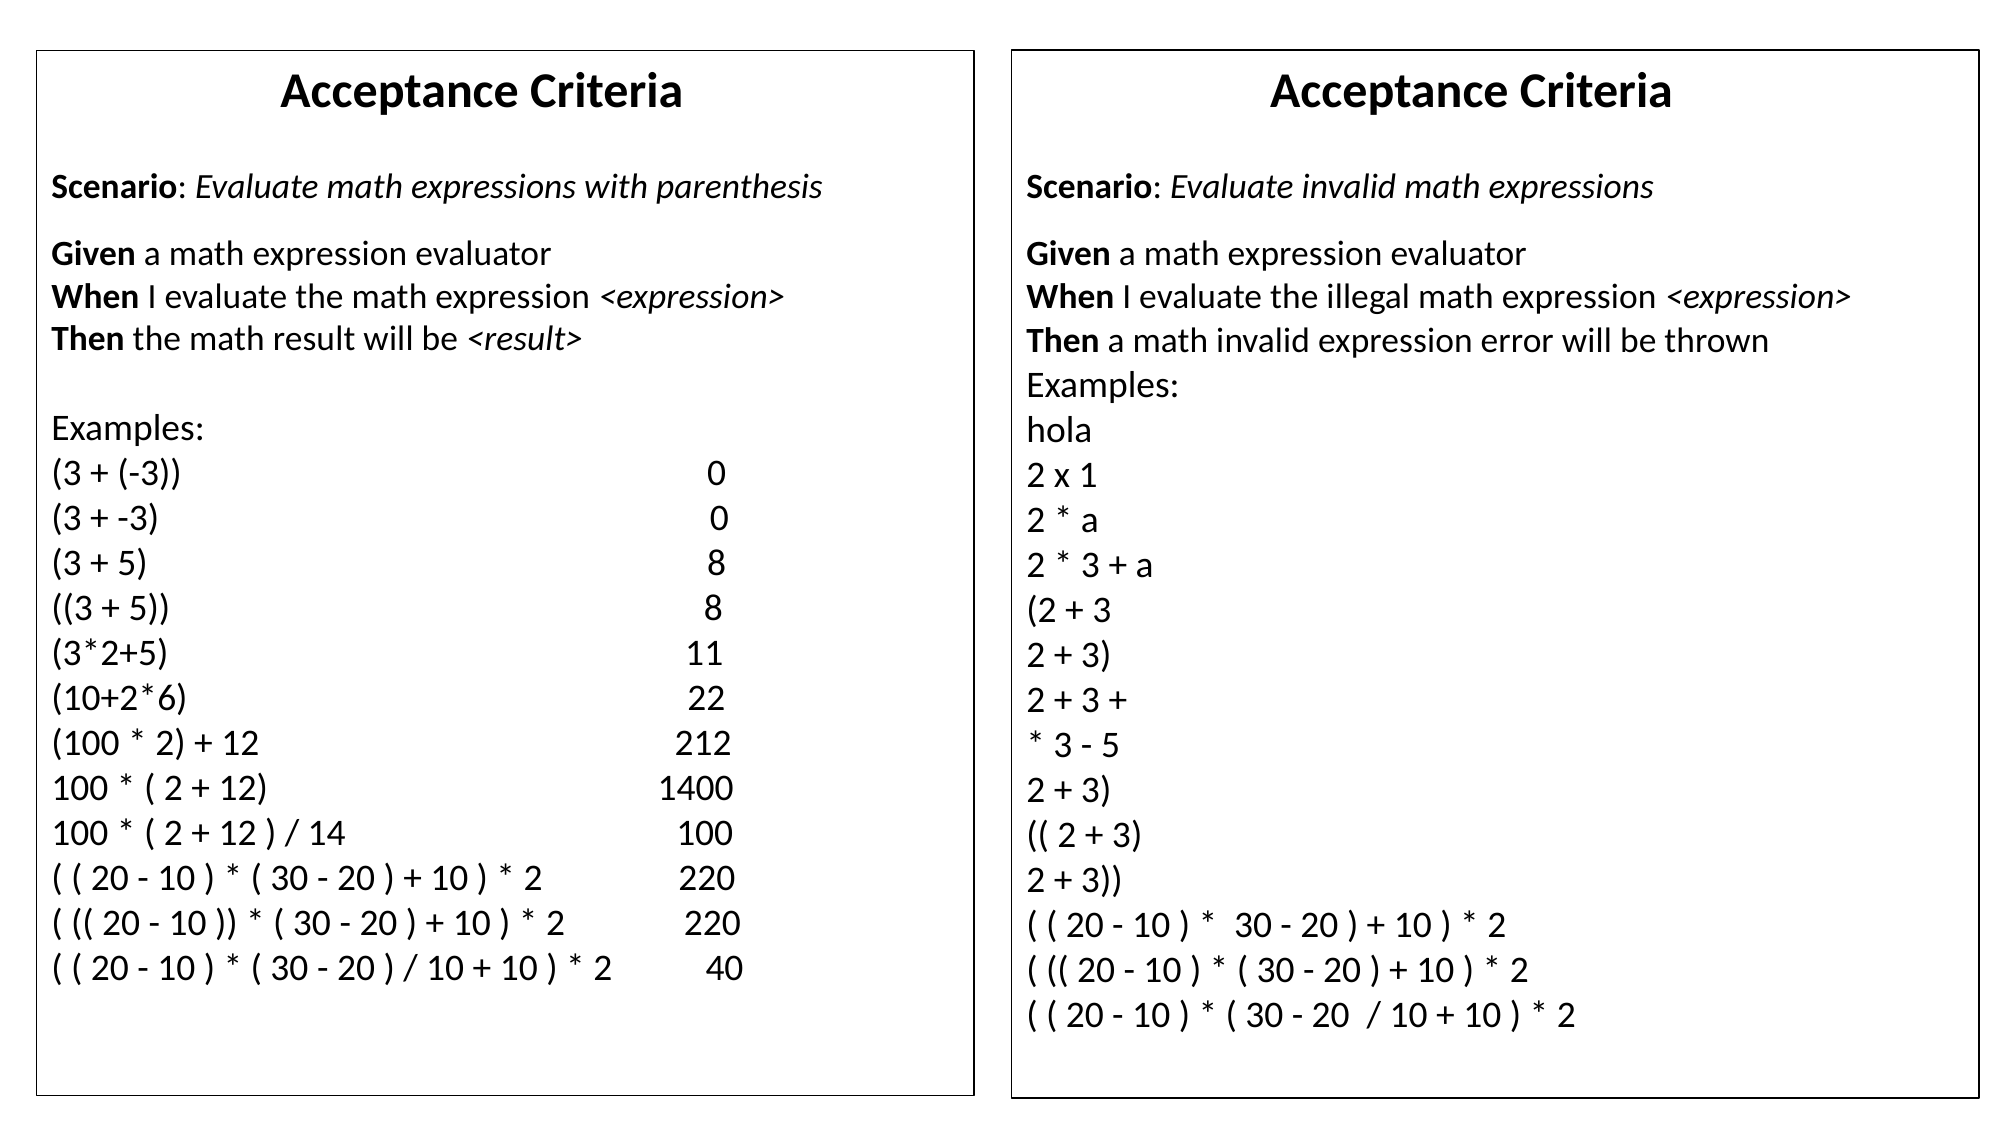

Acceptance Criteria
Scenario: Evaluate math expressions with parenthesis
Given a math expression evaluator
When I evaluate the math expression <expression>
Then the math result will be <result>
Examples:
(3 + (-3)) 0
(3 + -3) 0
(3 + 5) 8
((3 + 5)) 8
(3*2+5) 11
(10+2*6) 22
(100 * 2) + 12 212
100 * ( 2 + 12) 1400
100 * ( 2 + 12 ) / 14 100
( ( 20 - 10 ) * ( 30 - 20 ) + 10 ) * 2 220
( (( 20 - 10 )) * ( 30 - 20 ) + 10 ) * 2 220
( ( 20 - 10 ) * ( 30 - 20 ) / 10 + 10 ) * 2 40
	Acceptance Criteria
Scenario: Evaluate invalid math expressions
Given a math expression evaluator
When I evaluate the illegal math expression <expression>
Then a math invalid expression error will be thrown
Examples:
hola
2 x 1
2 * a
2 * 3 + a
(2 + 3
2 + 3)
2 + 3 +
* 3 - 5
2 + 3)
(( 2 + 3)
2 + 3))
( ( 20 - 10 ) * 30 - 20 ) + 10 ) * 2
( (( 20 - 10 ) * ( 30 - 20 ) + 10 ) * 2
( ( 20 - 10 ) * ( 30 - 20 / 10 + 10 ) * 2